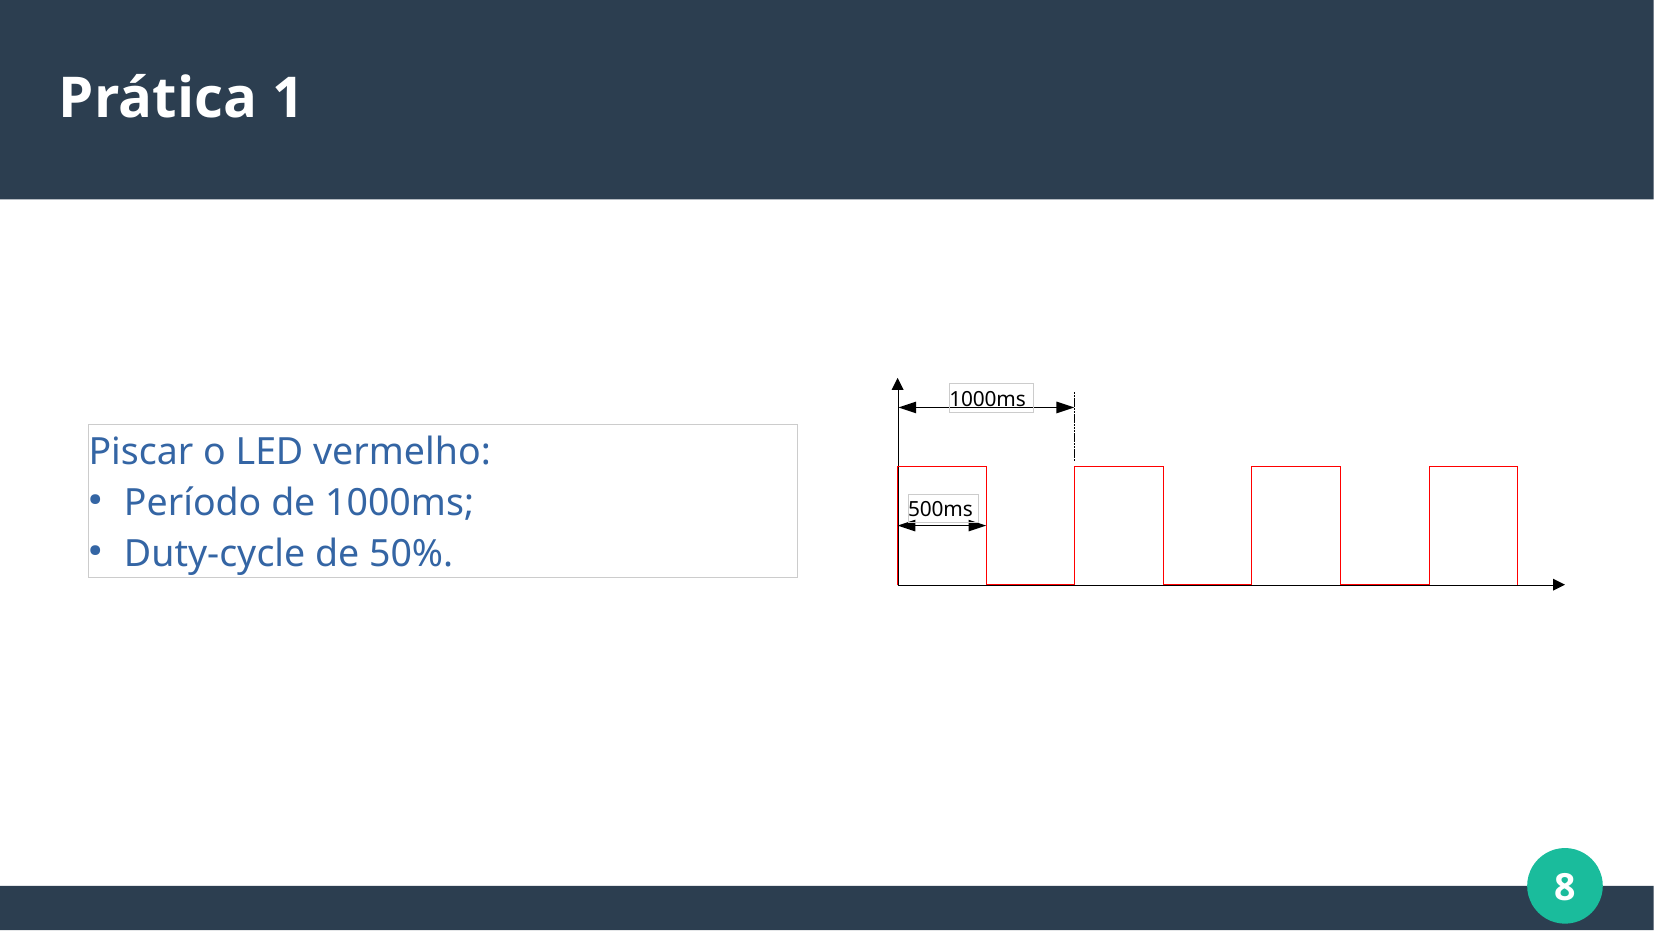

# Prática 1
1000ms
Piscar o LED vermelho:
Período de 1000ms;
Duty-cycle de 50%.
500ms